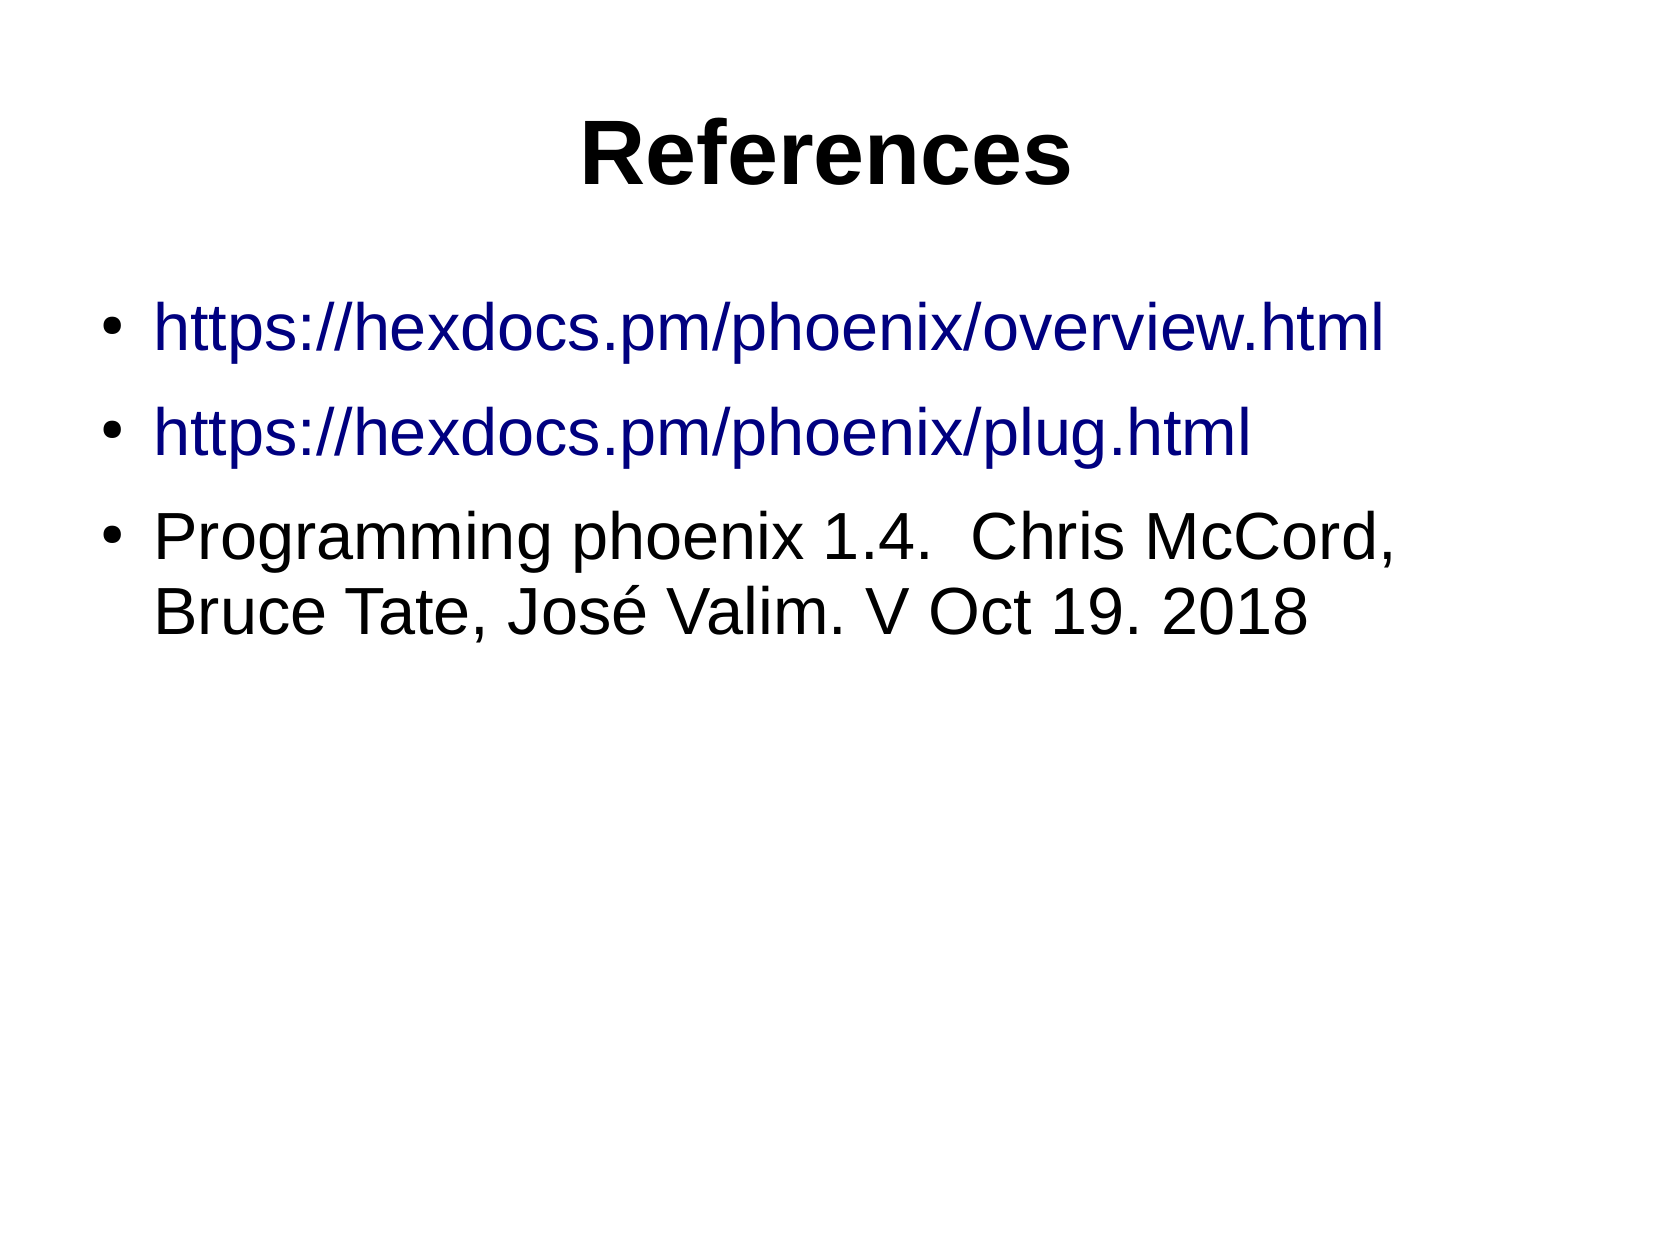

# References
https://hexdocs.pm/phoenix/overview.html
https://hexdocs.pm/phoenix/plug.html
Programming phoenix 1.4. Chris McCord, Bruce Tate, José Valim. V Oct 19. 2018